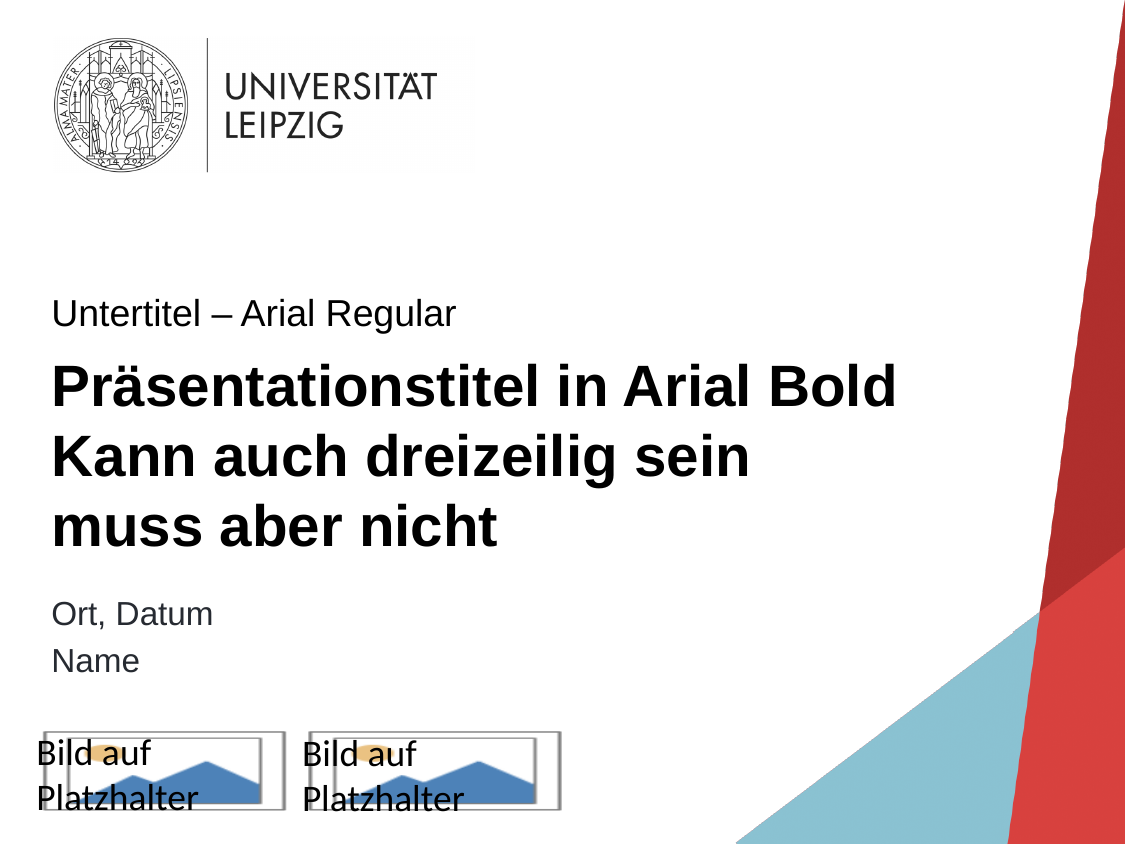

Untertitel – Arial Regular
# Präsentationstitel in Arial Bold Kann auch dreizeilig sein muss aber nicht
Ort, Datum
Name